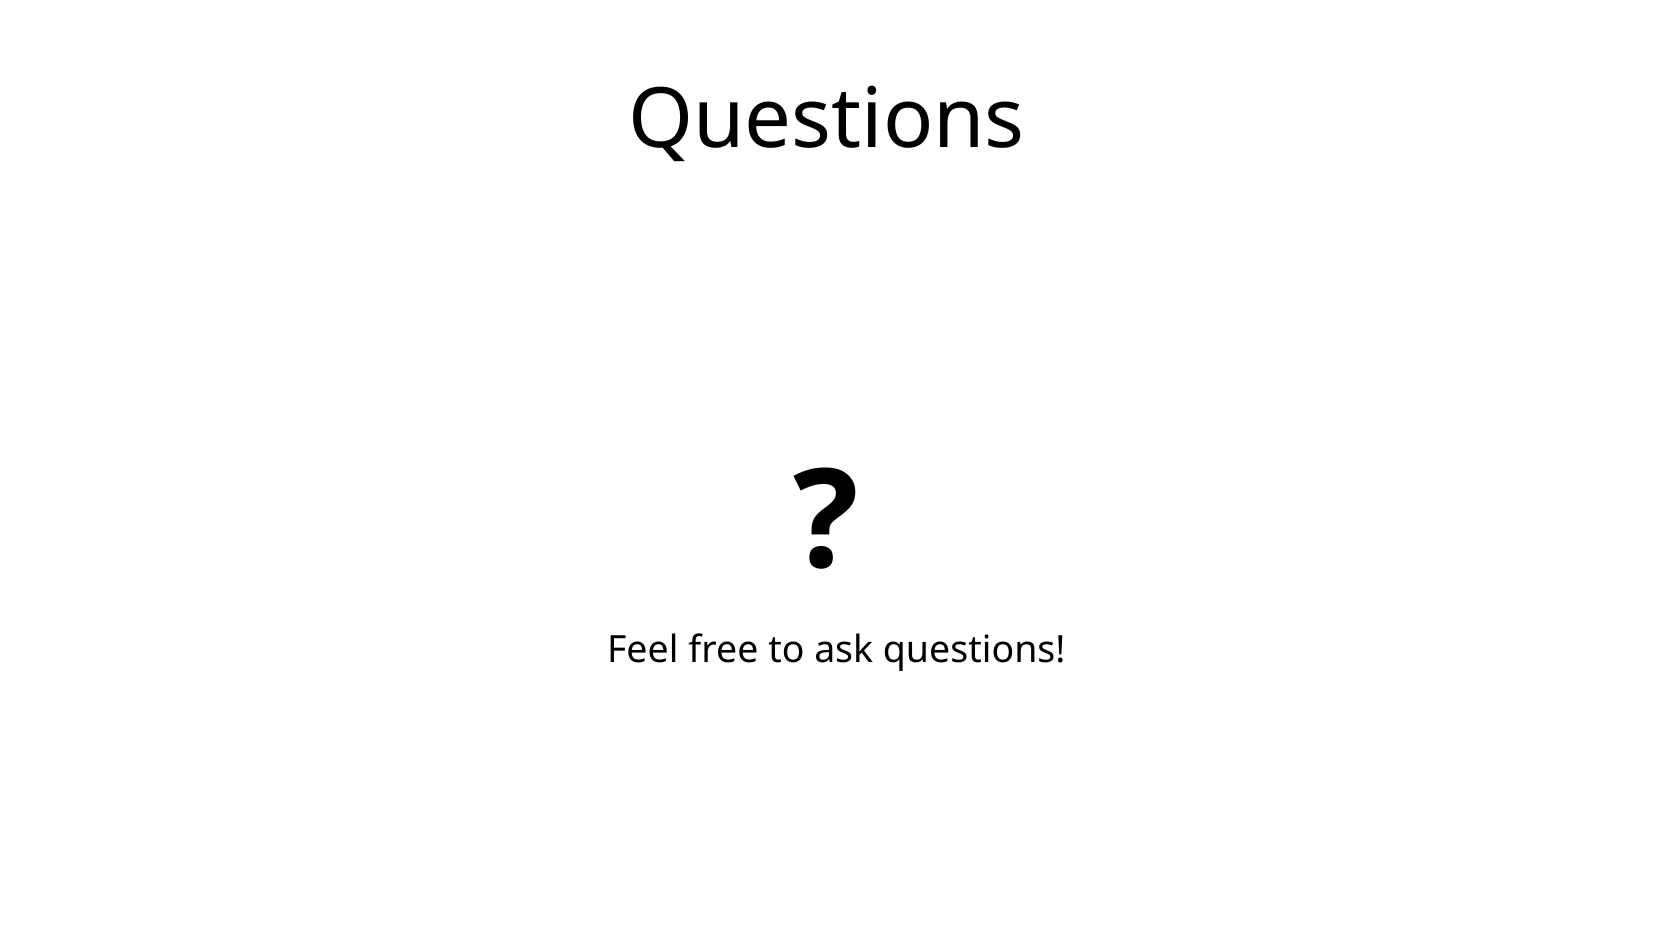

# Questions
?
Feel free to ask questions!